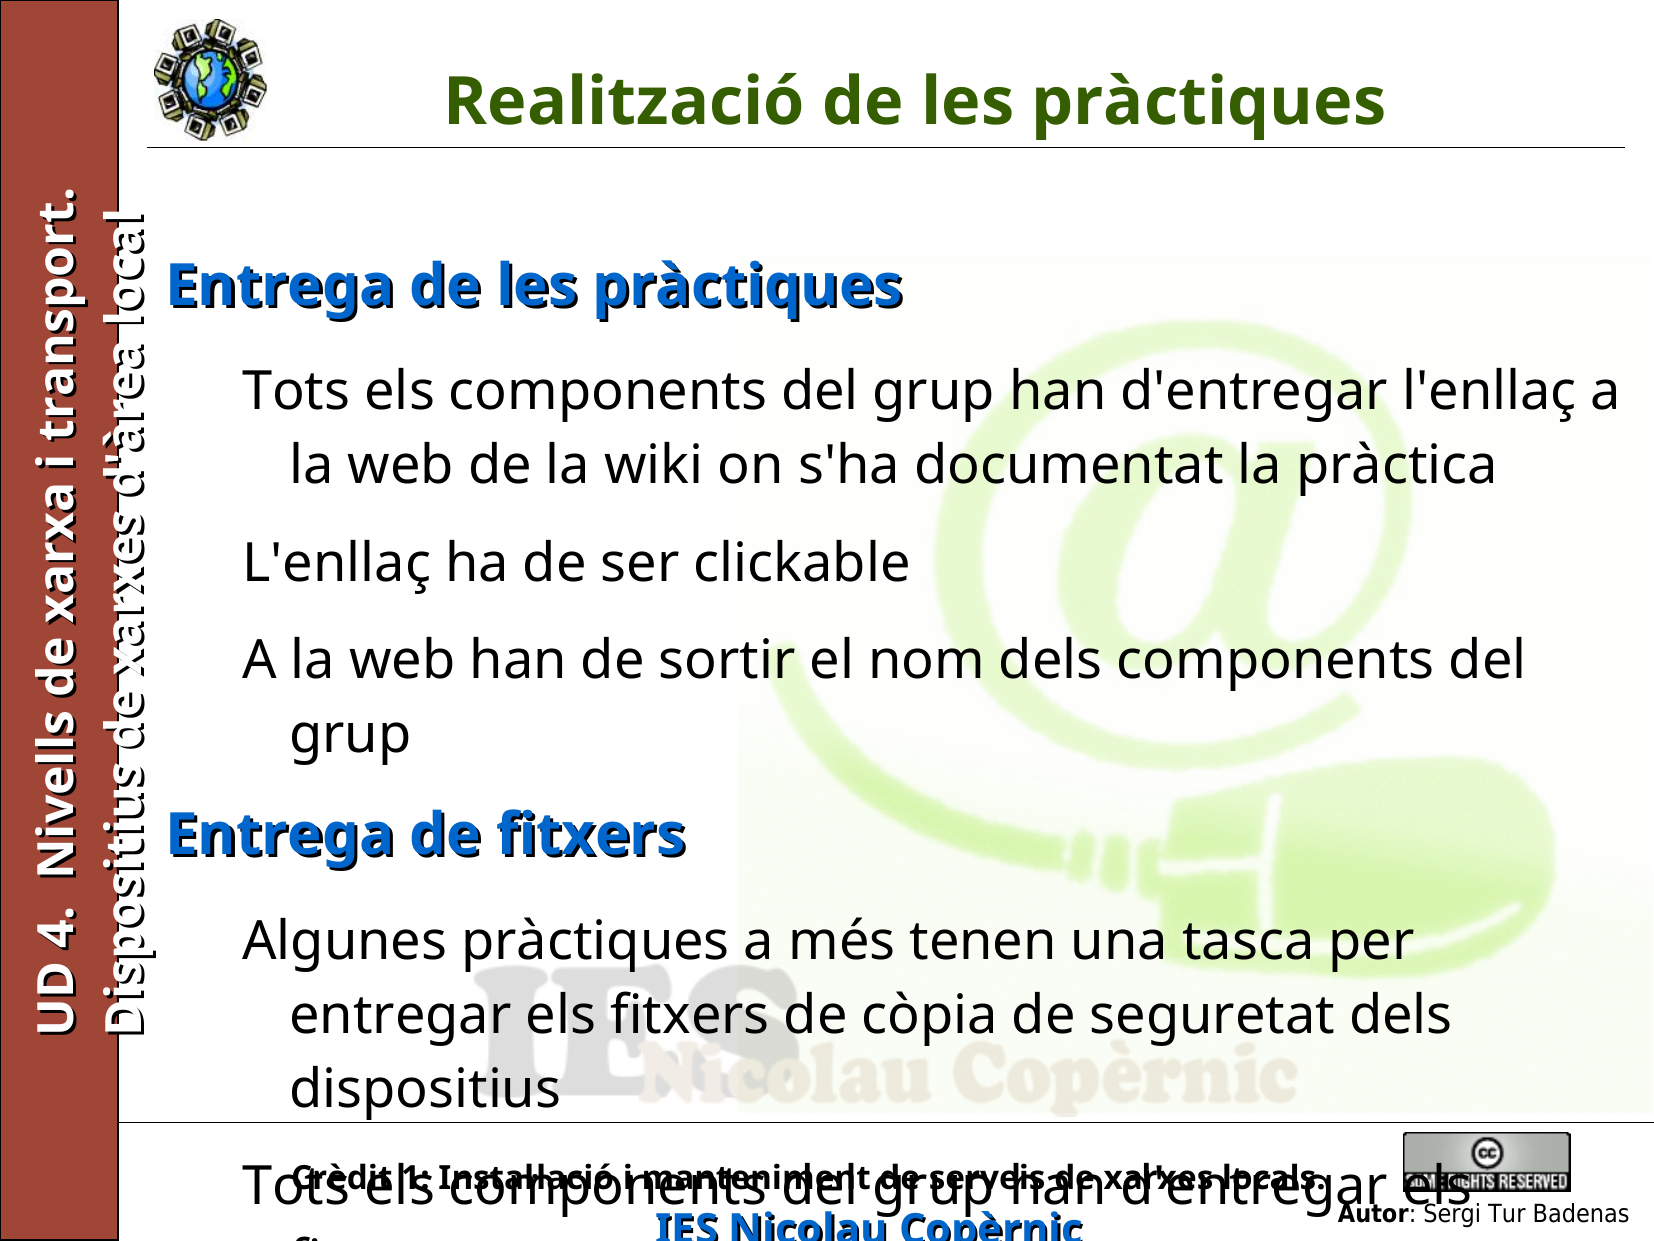

# Realització de les pràctiques
Entrega de les pràctiques
Tots els components del grup han d'entregar l'enllaç a la web de la wiki on s'ha documentat la pràctica
L'enllaç ha de ser clickable
A la web han de sortir el nom dels components del grup
Entrega de fitxers
Algunes pràctiques a més tenen una tasca per entregar els fitxers de còpia de seguretat dels dispositius
Tots els components del grup han d'entregar els fitxers
Intenteu que el nom del fitxer identifiqui el grup